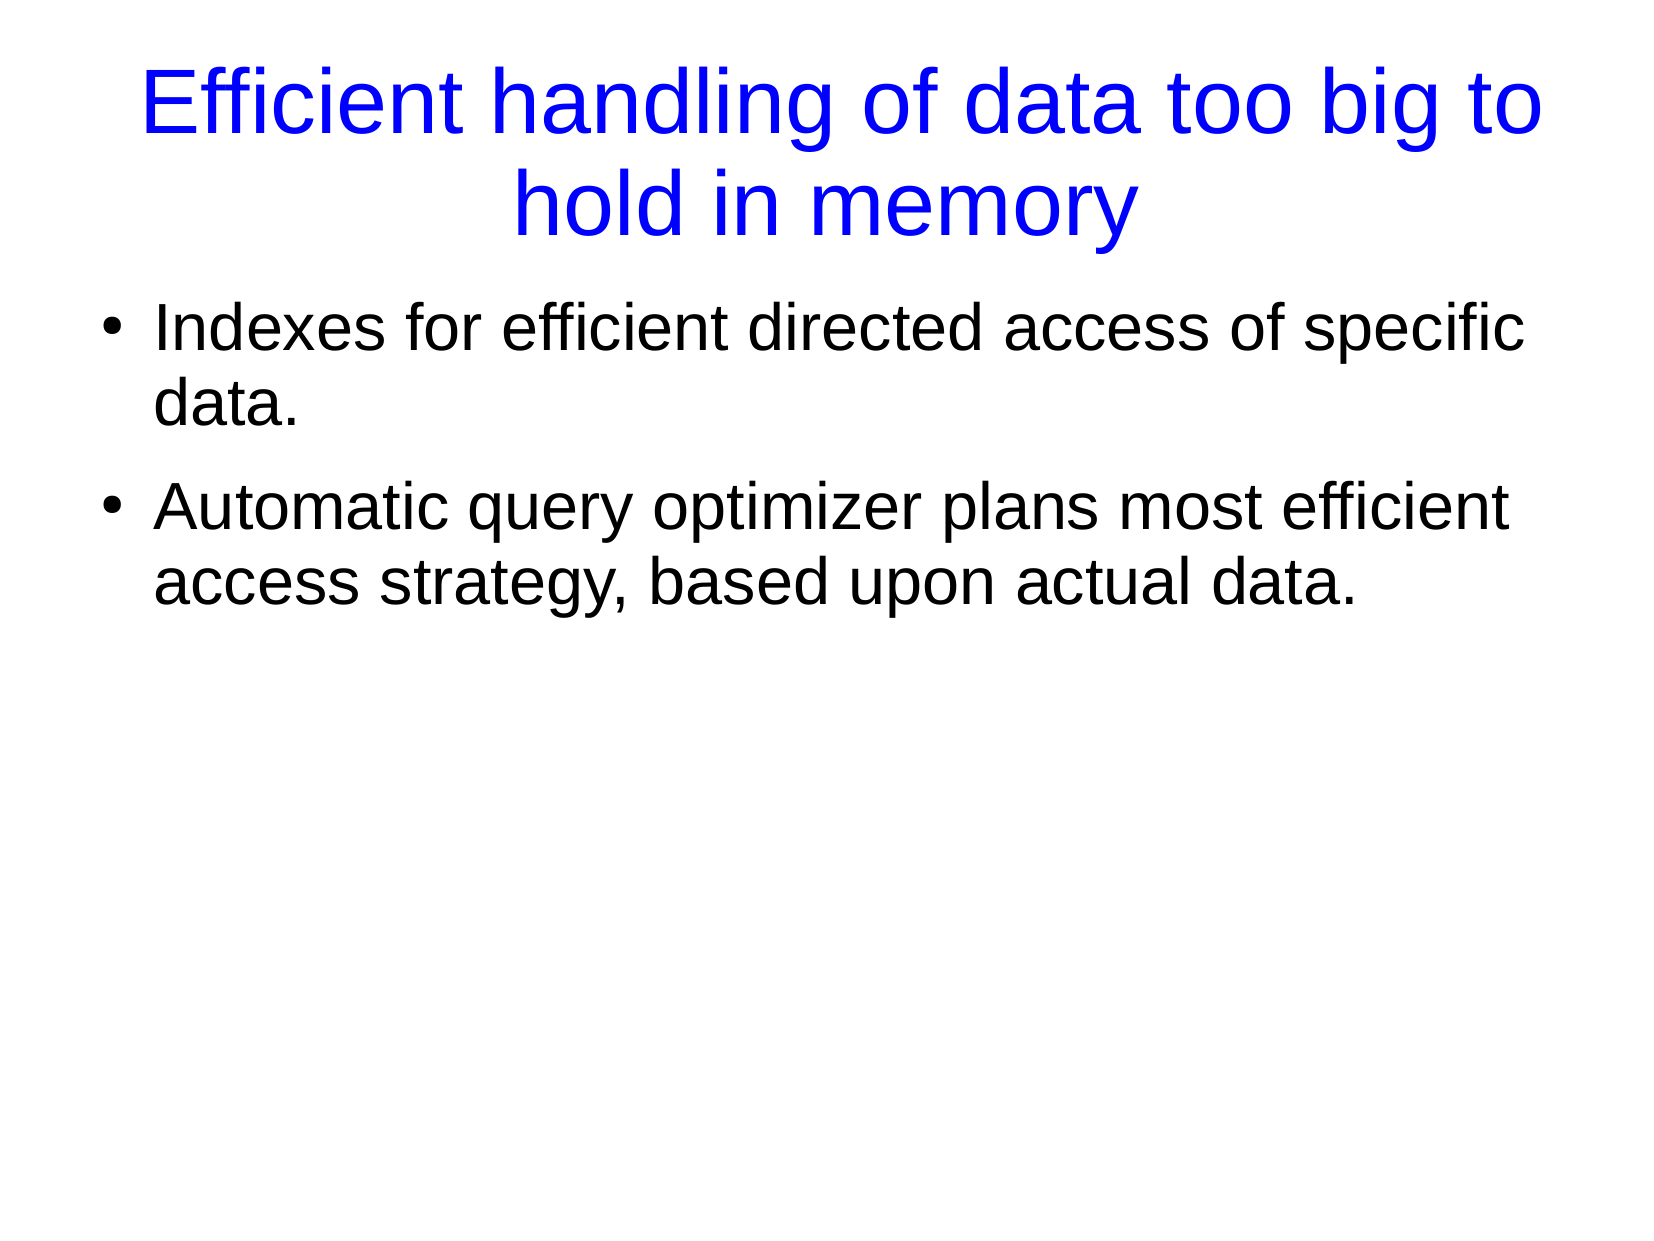

# Efficient handling of data too big to hold in memory
Indexes for efficient directed access of specific data.
Automatic query optimizer plans most efficient access strategy, based upon actual data.